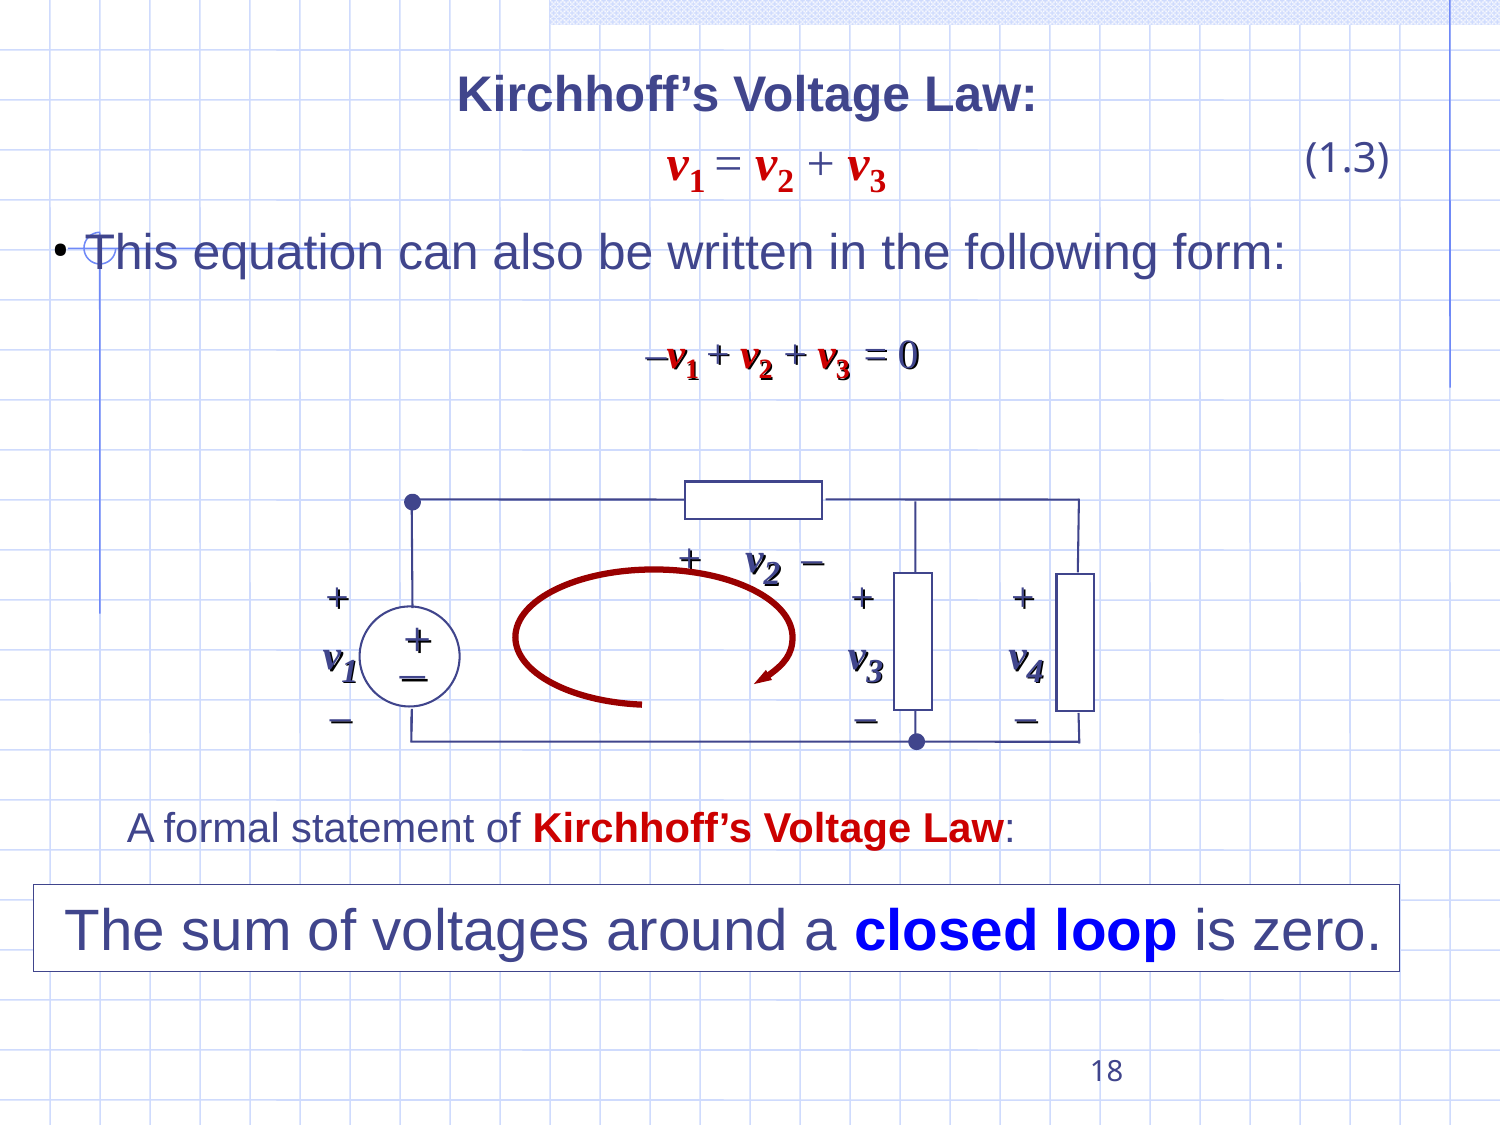

Kirchhoff’s Voltage Law:
 v1 = v2 + v3
(1.3)
 This equation can also be written in the following form:
 –v1 + v2 + v3 = 0
+ v2 –
+
v1
 –
+
v3
 –
+
v4
 –
+
_
A formal statement of Kirchhoff’s Voltage Law:
 The sum of voltages around a closed loop is zero.